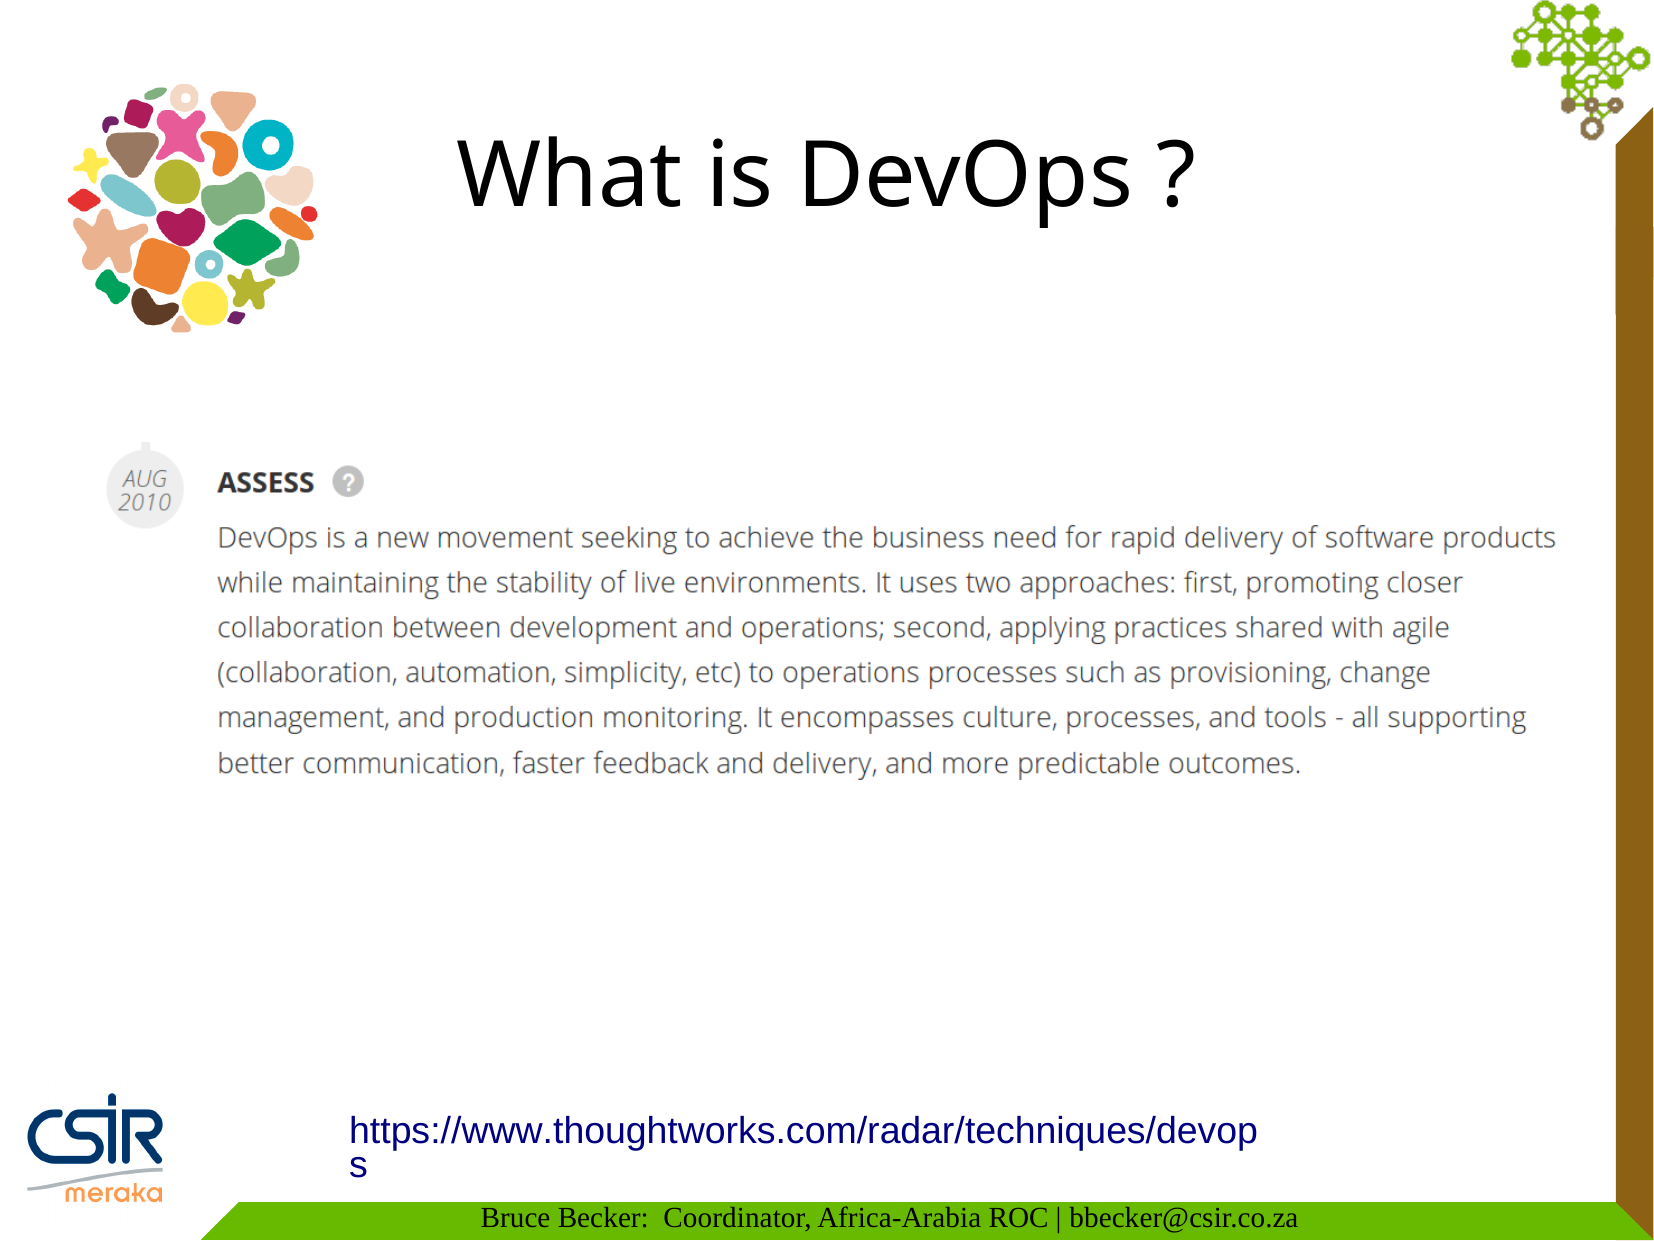

# What is DevOps ?
https://www.thoughtworks.com/radar/techniques/devops
9